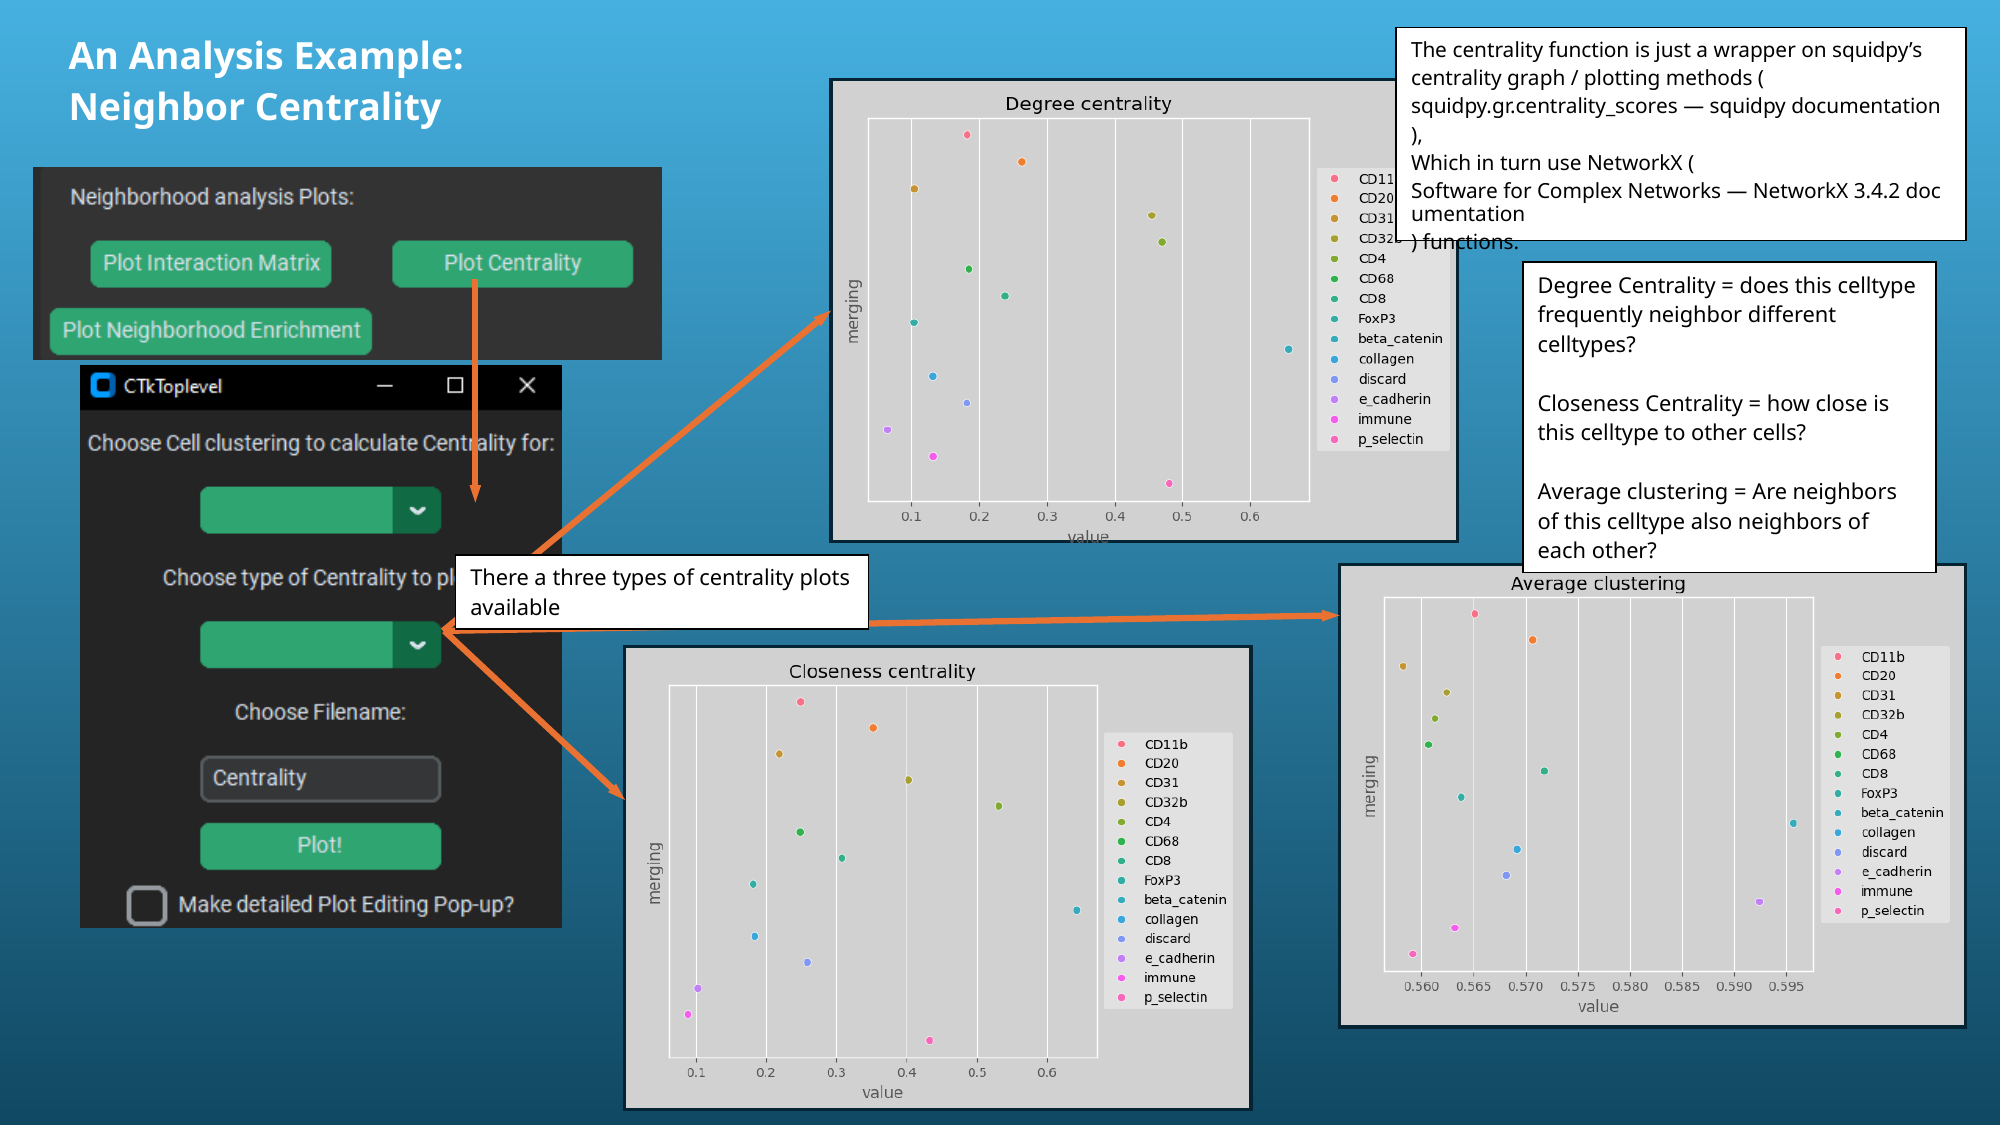

An Analysis Example:
Neighbor Centrality
The centrality function is just a wrapper on squidpy’s centrality graph / plotting methods (squidpy.gr.centrality_scores — squidpy documentation),
Which in turn use NetworkX (Software for Complex Networks — NetworkX 3.4.2 documentation) functions.
Degree Centrality = does this celltype frequently neighbor different celltypes?
Closeness Centrality = how close is this celltype to other cells?
Average clustering = Are neighbors of this celltype also neighbors of each other?
There a three types of centrality plots available